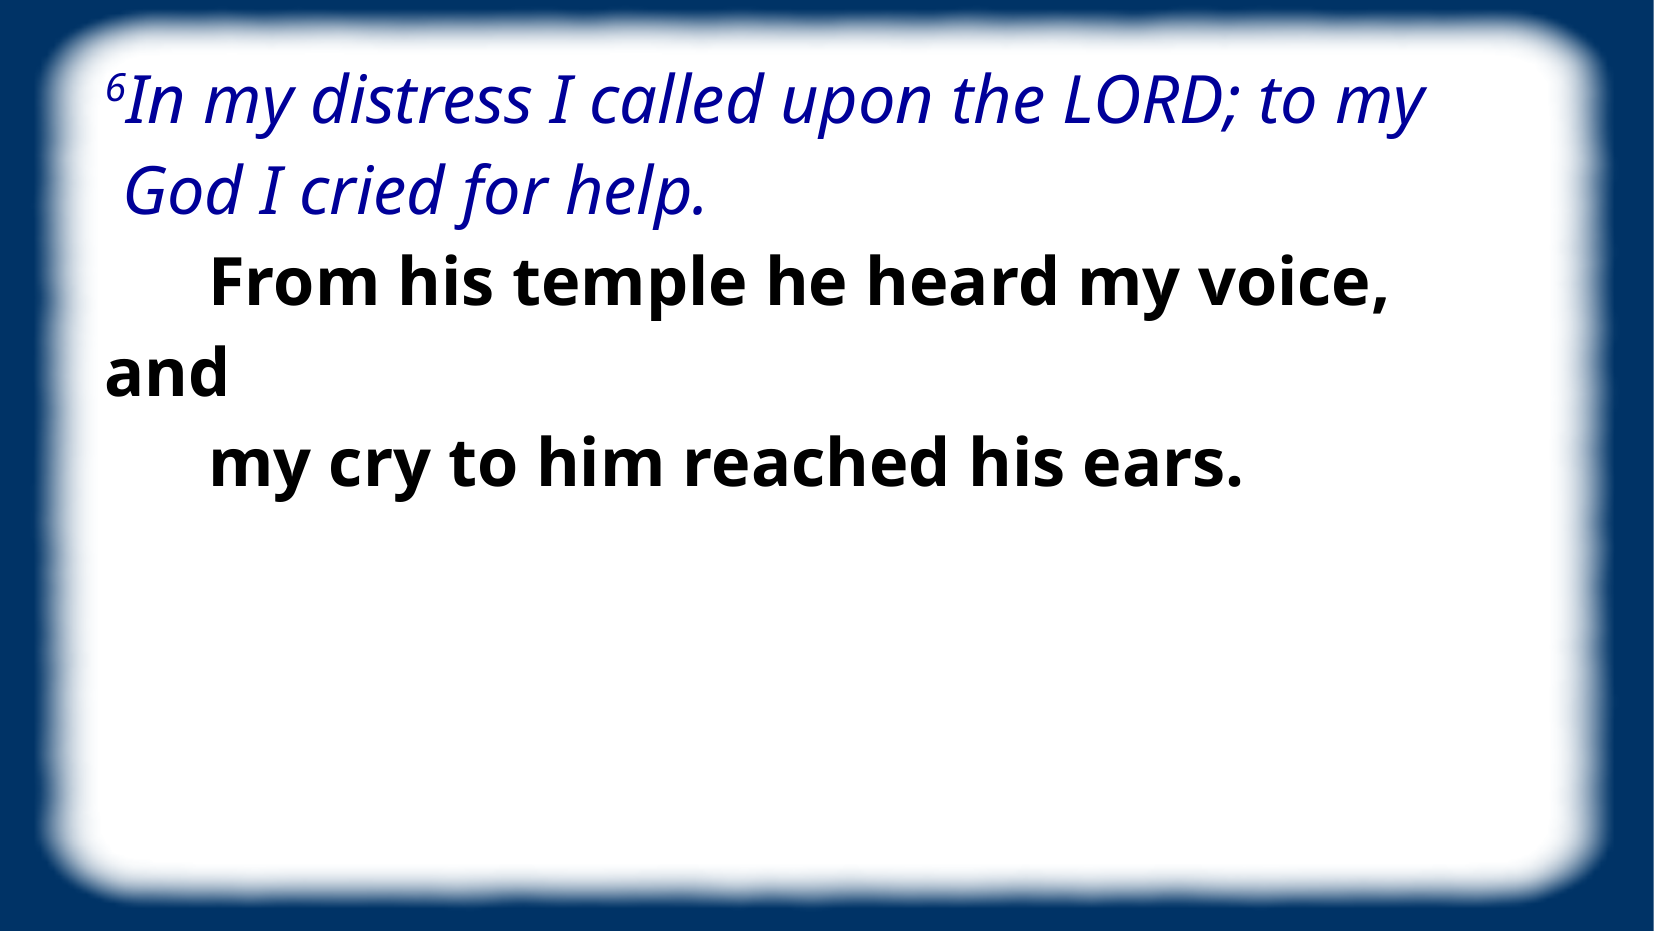

6In my distress I called upon the LORD; to my
 God I cried for help.
 From his temple he heard my voice, and
 my cry to him reached his ears.